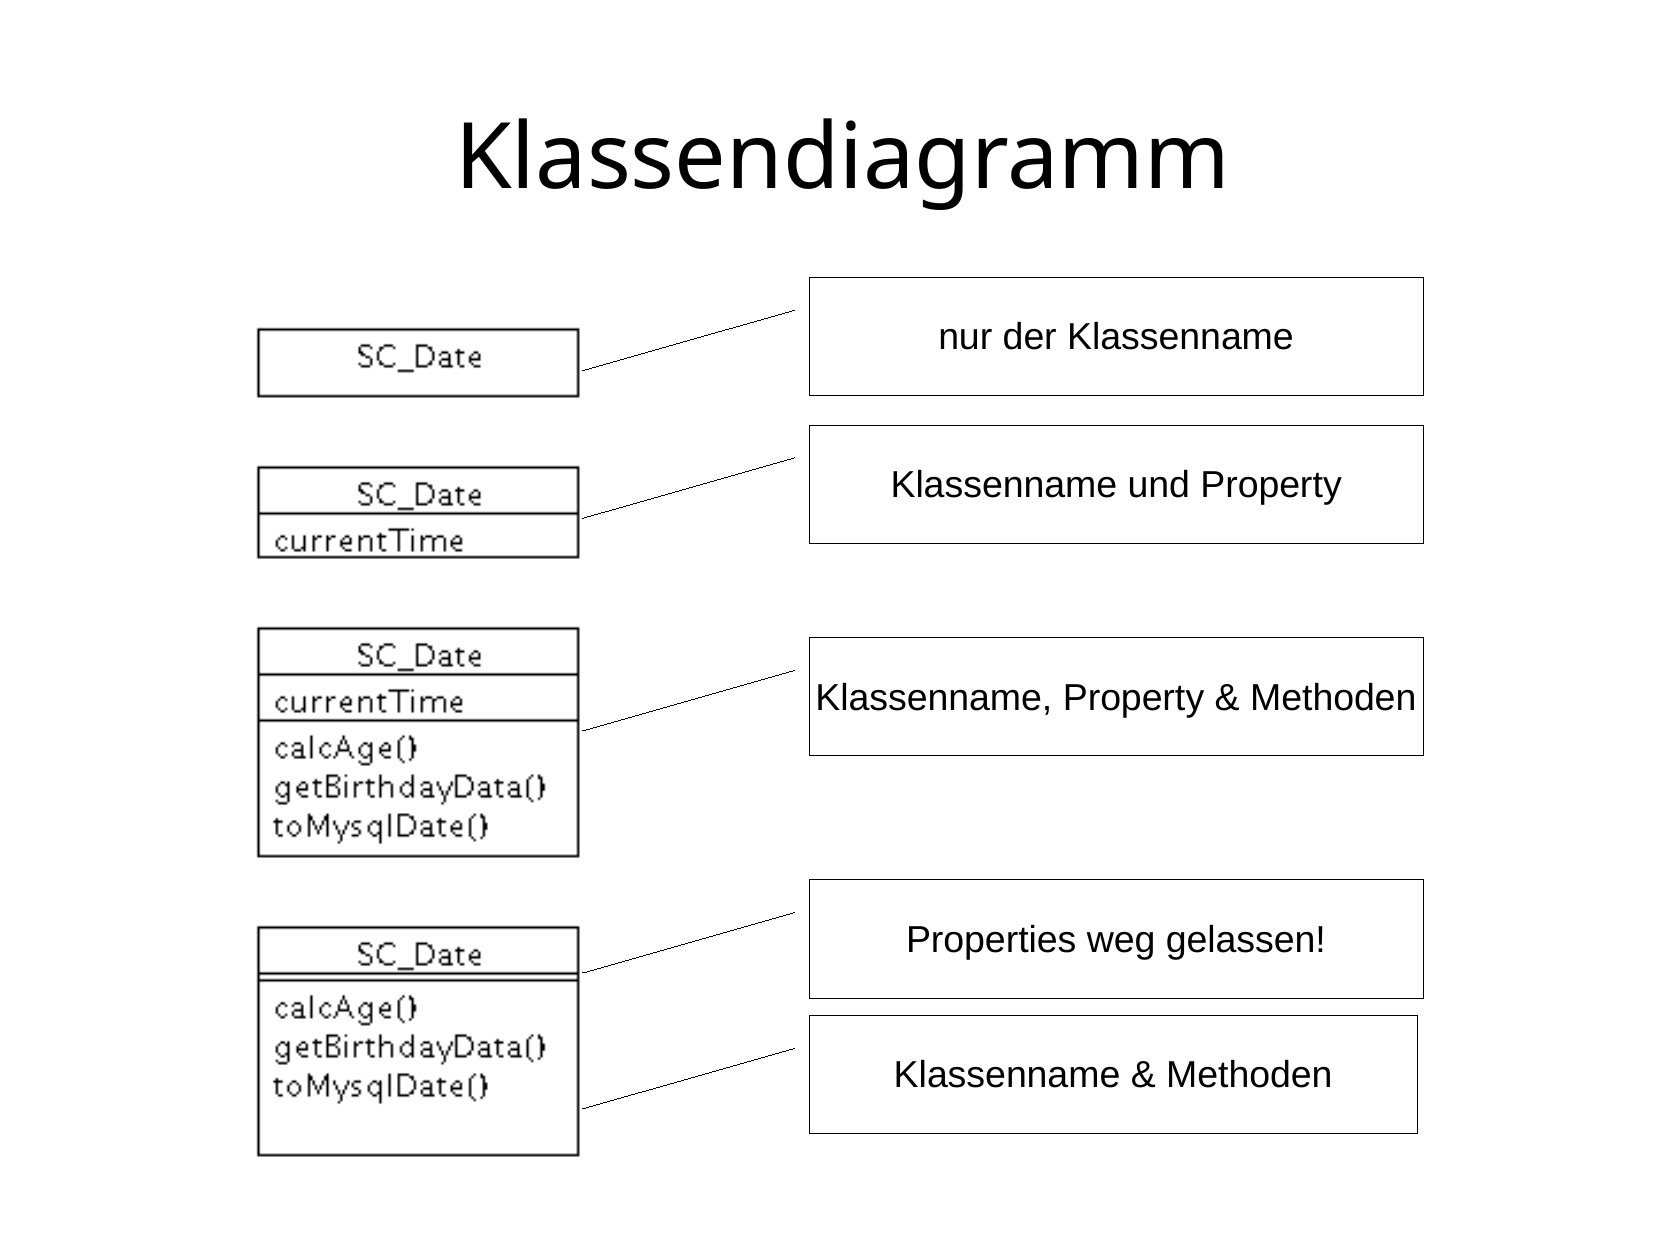

# Klassendiagramm
nur der Klassenname
Klassenname und Property
Klassenname, Property & Methoden
Properties weg gelassen!
Klassenname & Methoden